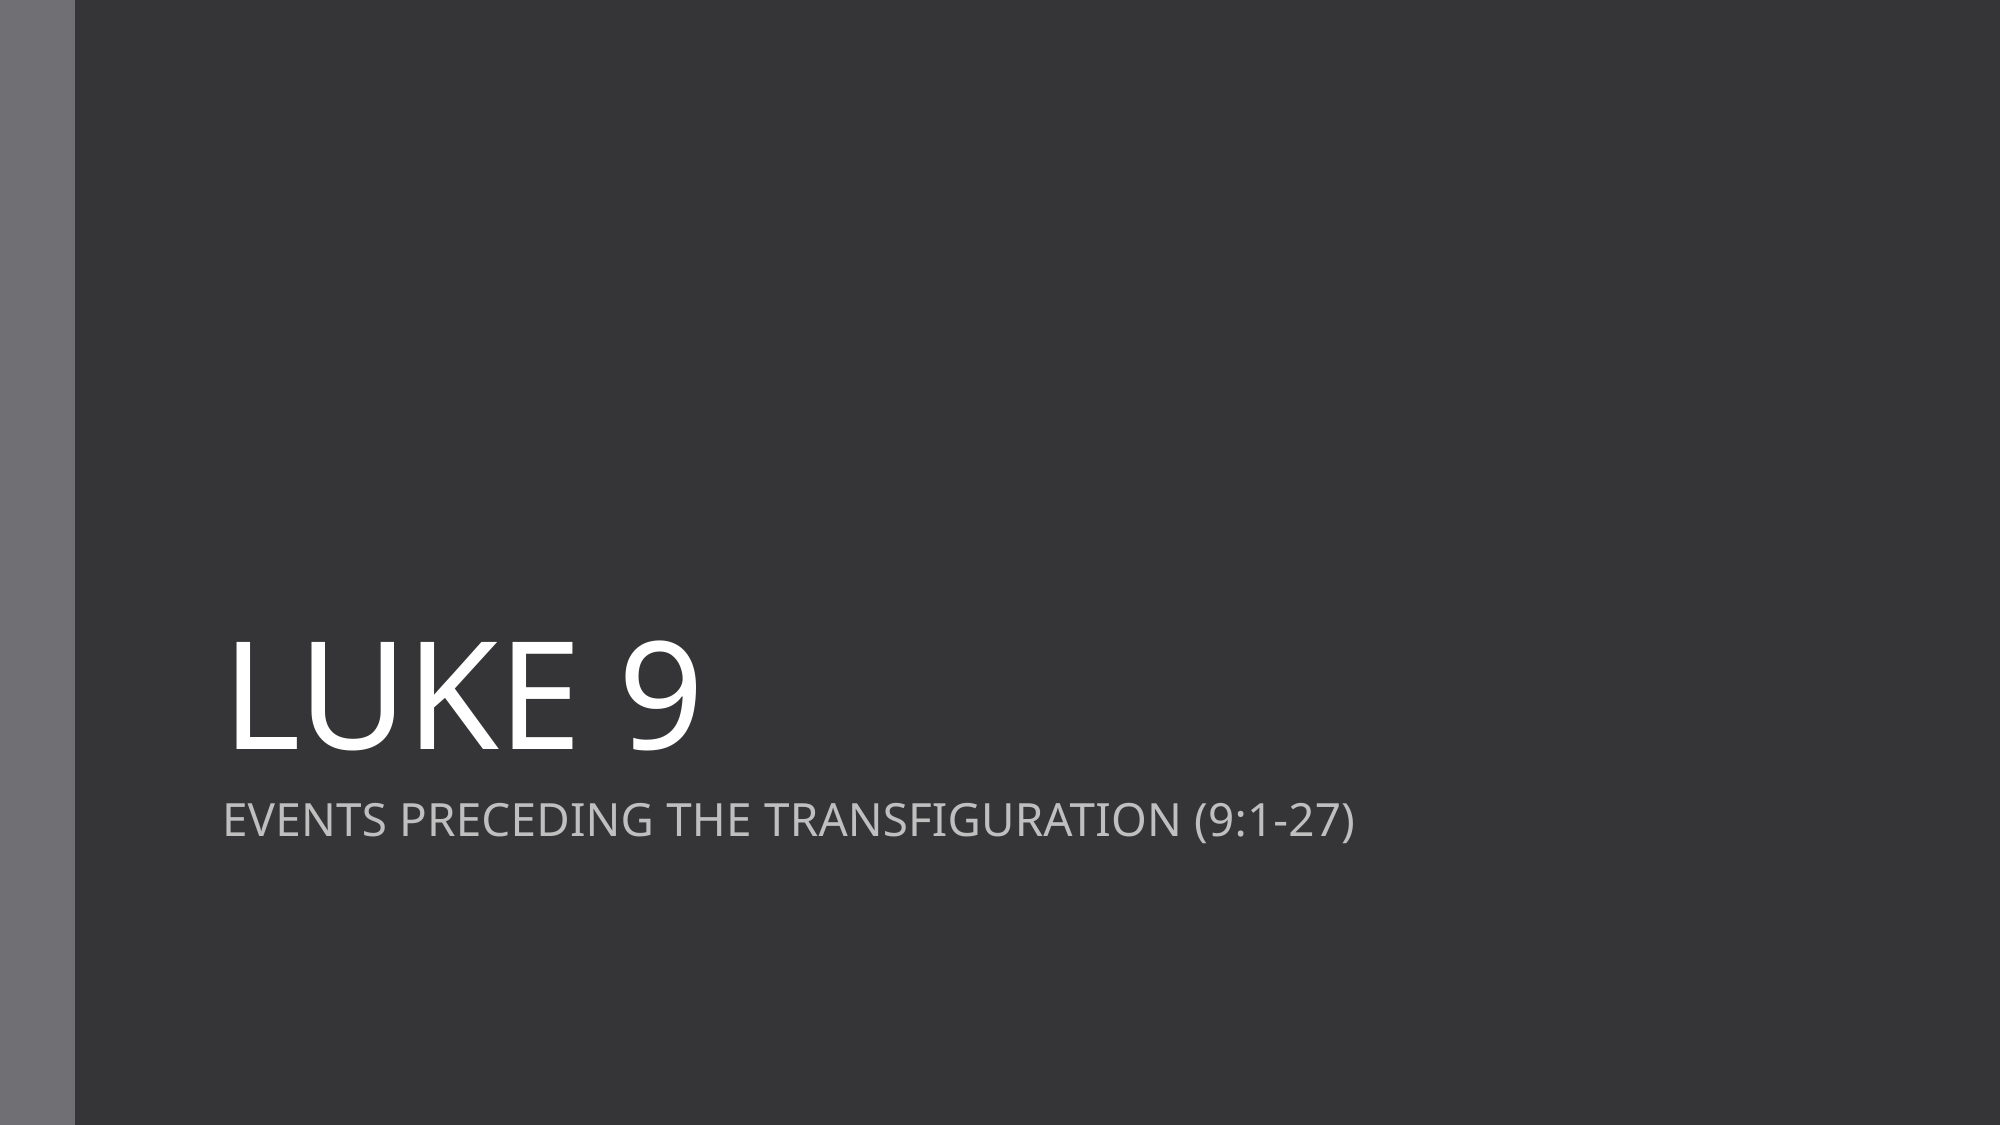

# LUKE 9
EVENTS PRECEDING THE TRANSFIGURATION (9:1-27)